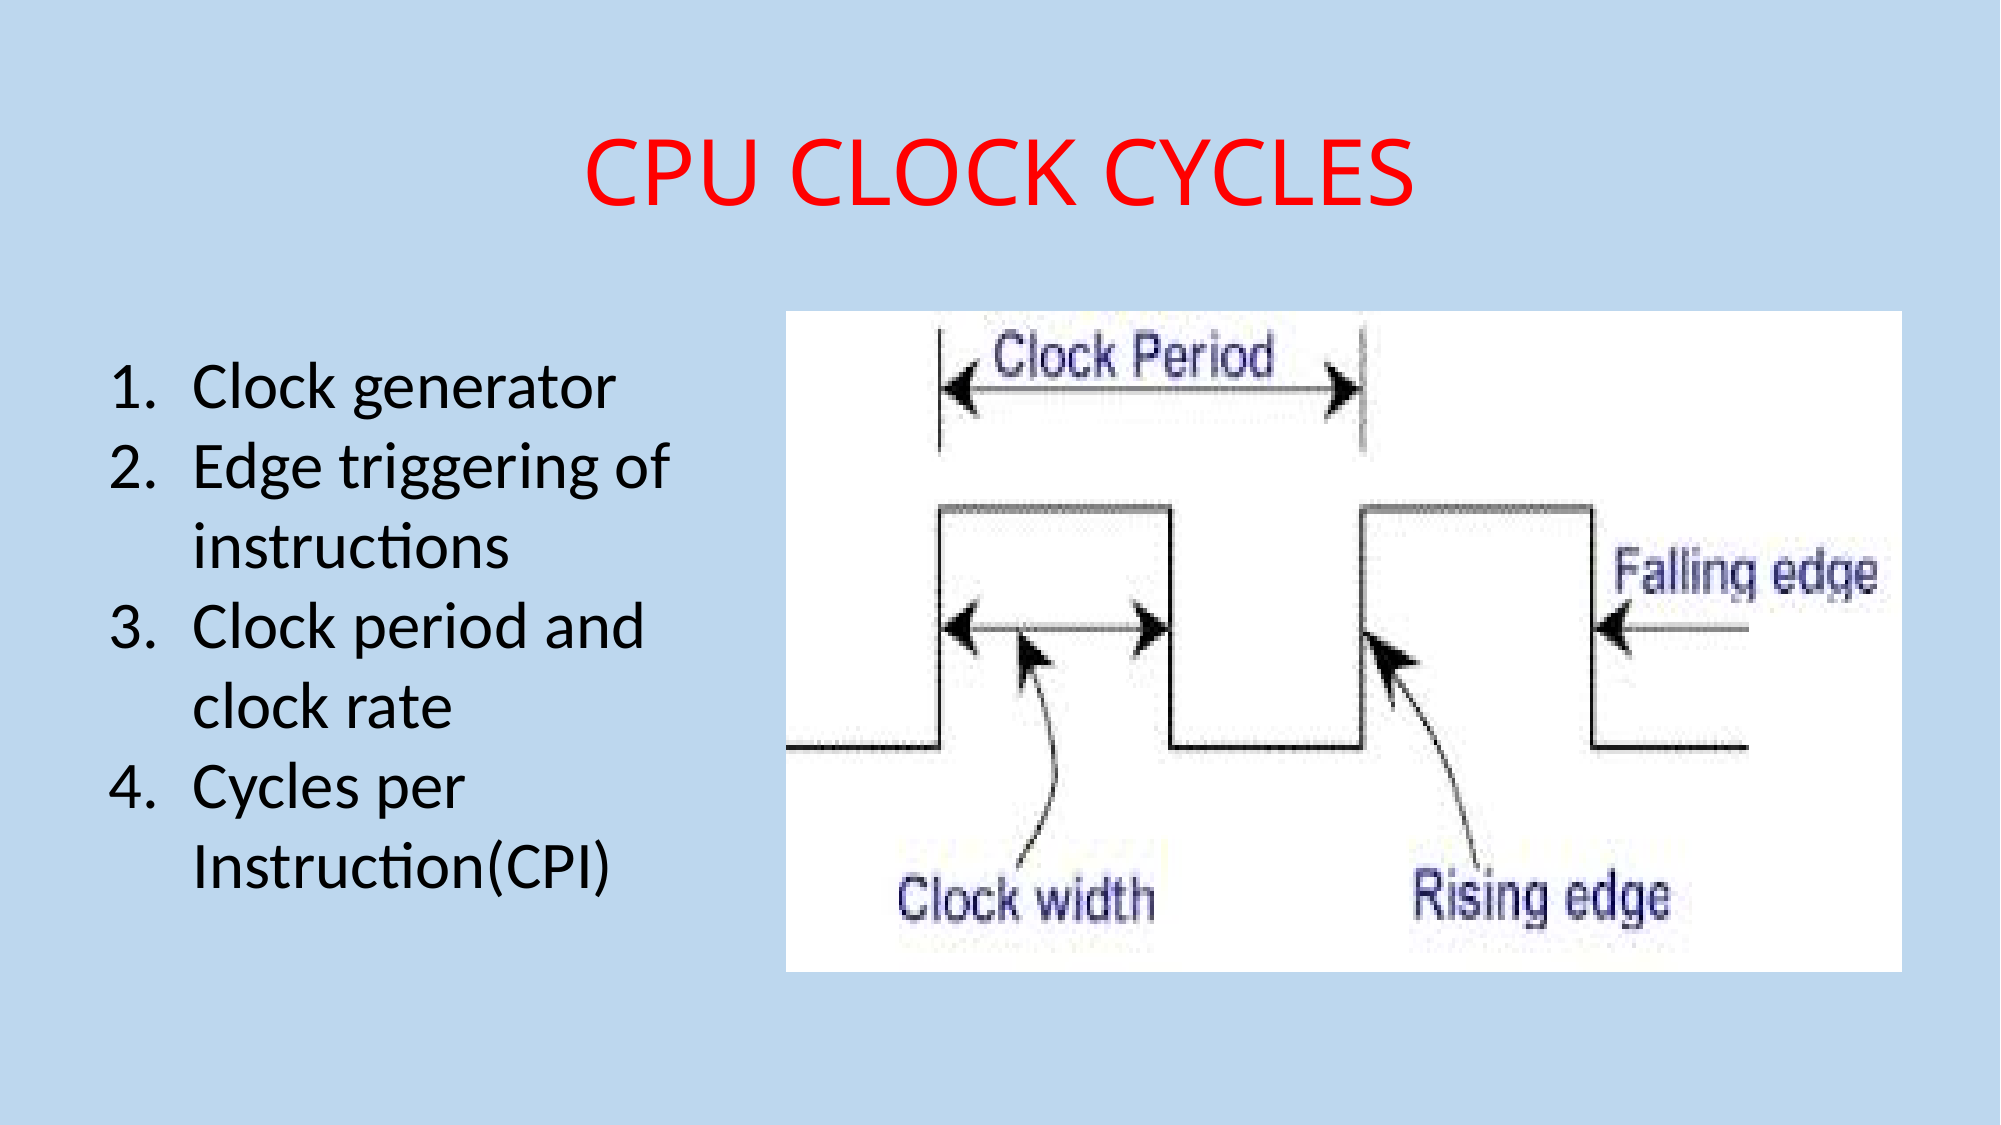

# CPU CLOCK CYCLES
Clock generator
Edge triggering of instructions
Clock period and clock rate
Cycles per Instruction(CPI)